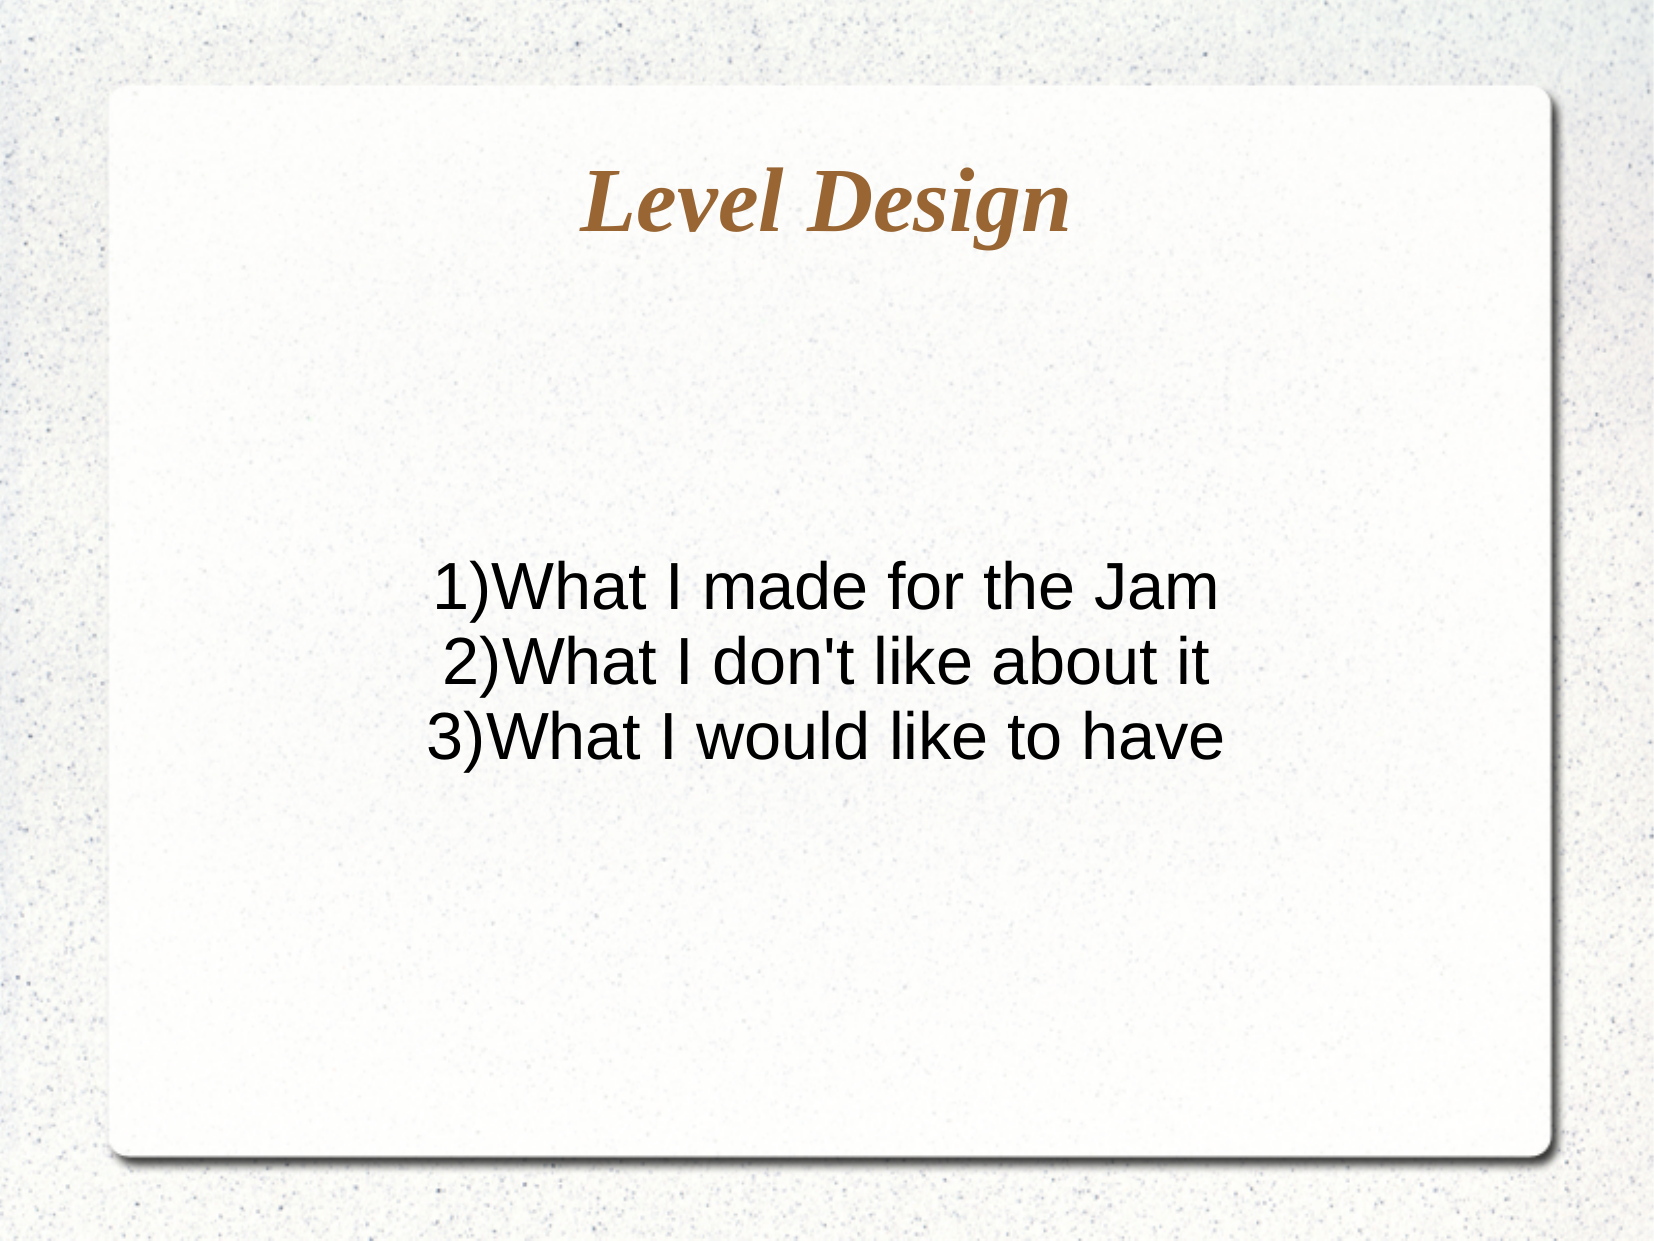

# Level Design
What I made for the Jam
What I don't like about it
What I would like to have